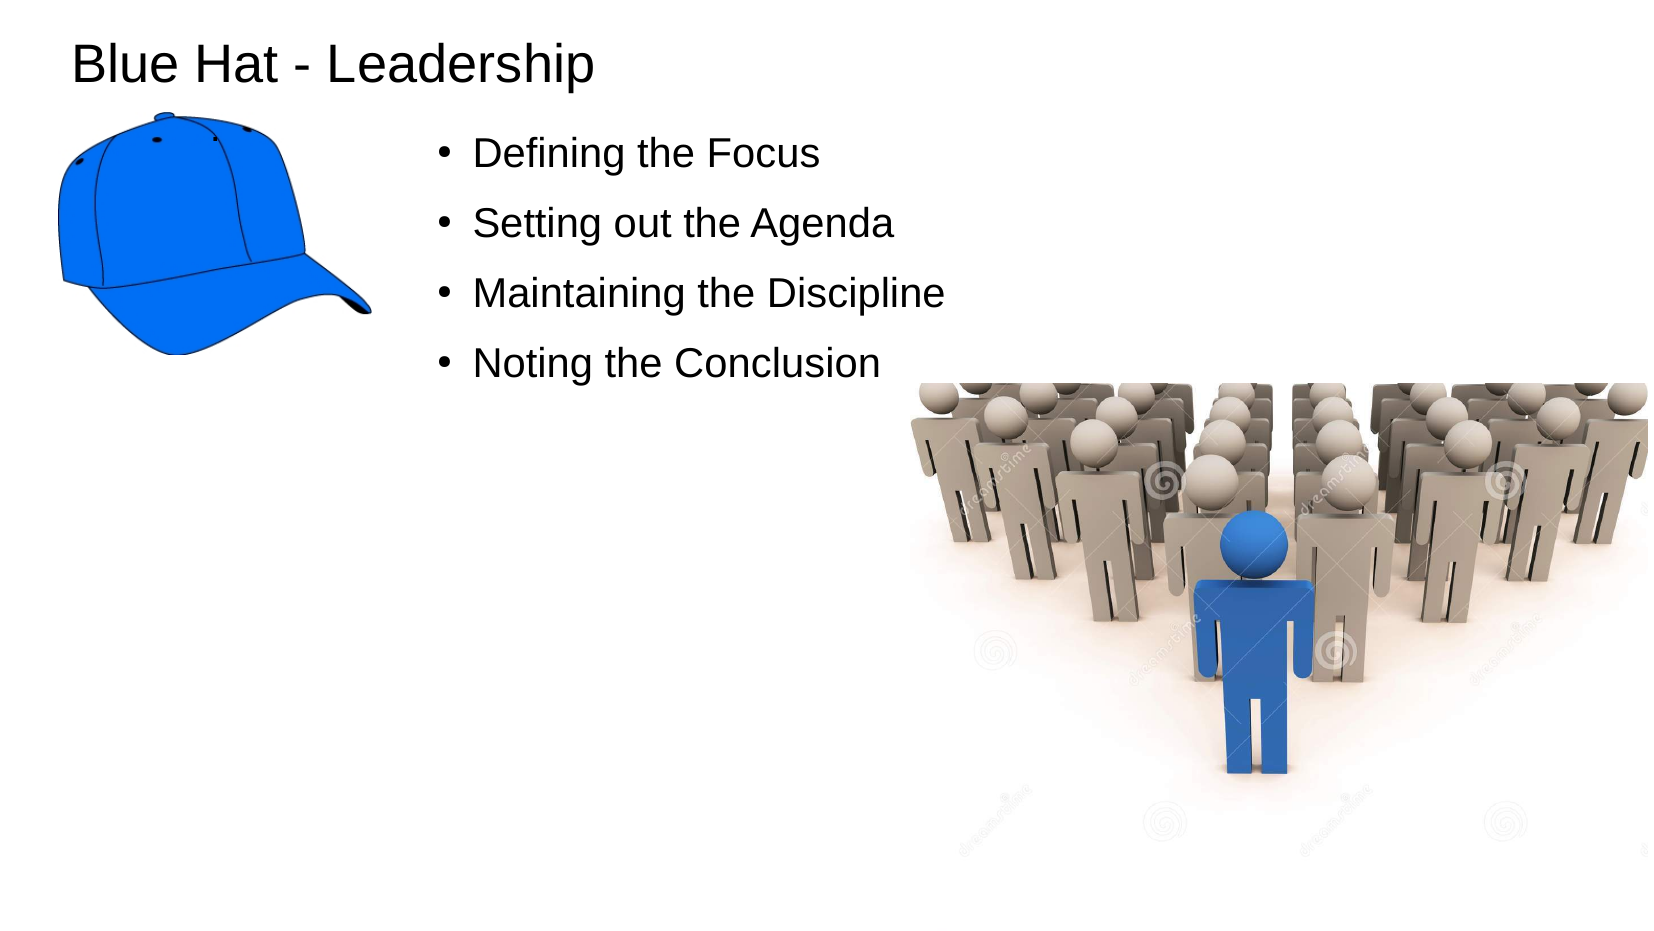

Blue Hat - Leadership
.
# Defining the Focus
Setting out the Agenda
Maintaining the Discipline
Noting the Conclusion